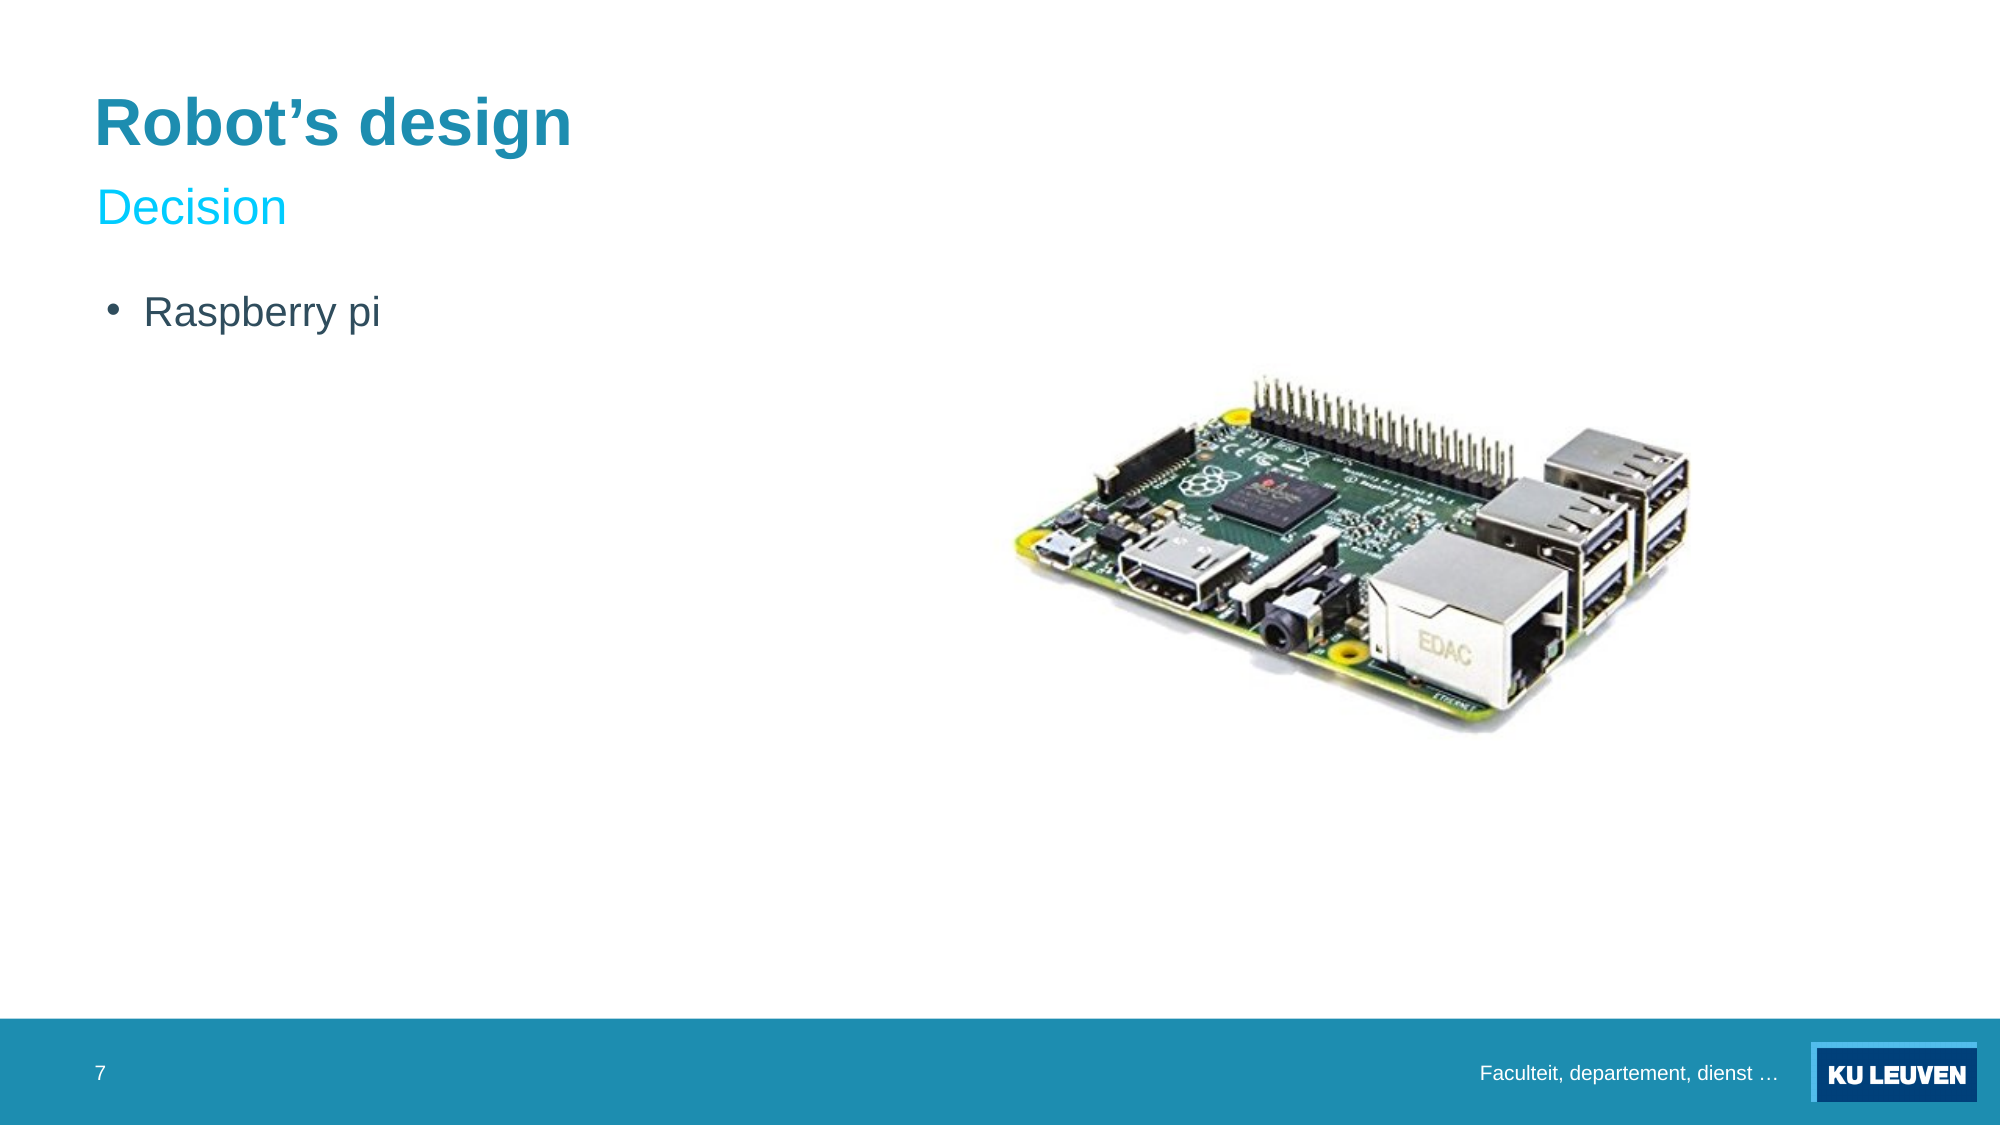

# Robot’s design
Decision
Raspberry pi
7
KULeuven, CoaCo